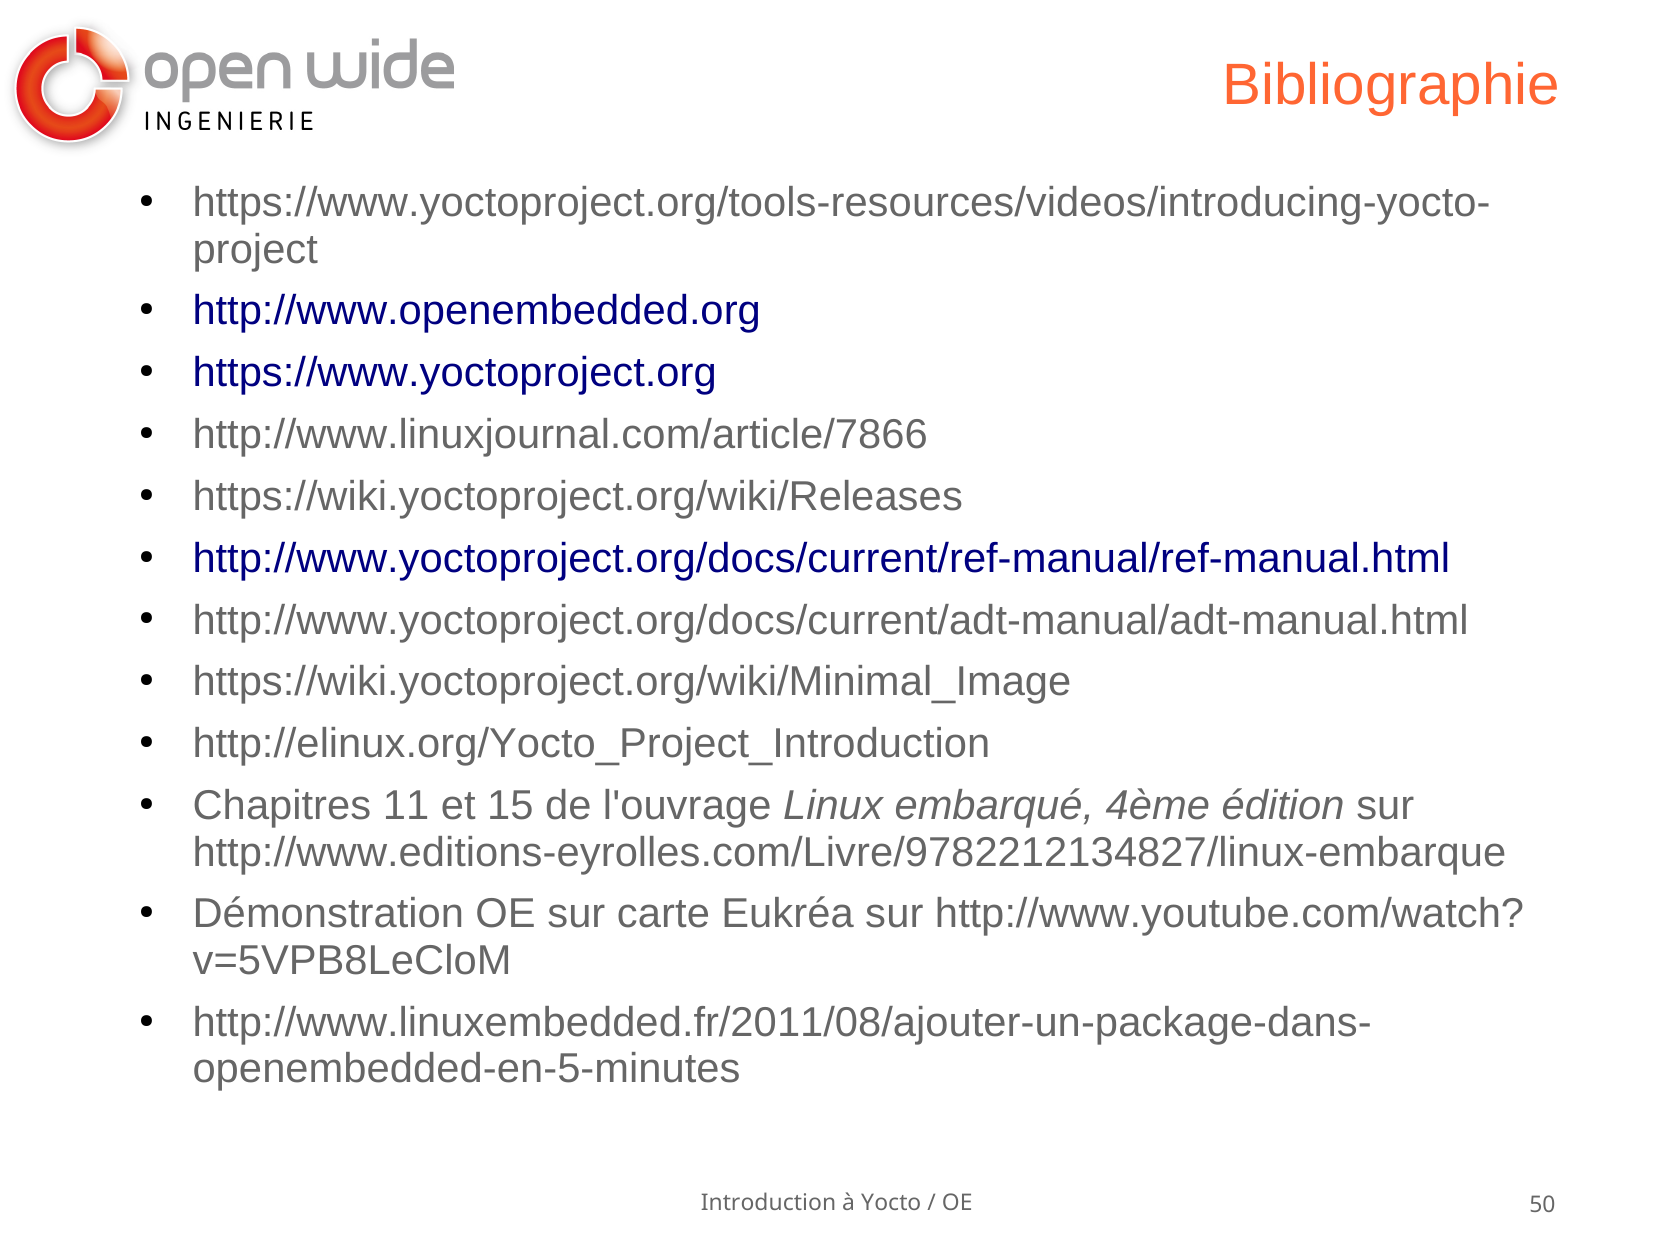

# Bibliographie
https://www.yoctoproject.org/tools-resources/videos/introducing-yocto-project
http://www.openembedded.org
https://www.yoctoproject.org
http://www.linuxjournal.com/article/7866
https://wiki.yoctoproject.org/wiki/Releases
http://www.yoctoproject.org/docs/current/ref-manual/ref-manual.html
http://www.yoctoproject.org/docs/current/adt-manual/adt-manual.html
https://wiki.yoctoproject.org/wiki/Minimal_Image
http://elinux.org/Yocto_Project_Introduction
Chapitres 11 et 15 de l'ouvrage Linux embarqué, 4ème édition sur http://www.editions-eyrolles.com/Livre/9782212134827/linux-embarque
Démonstration OE sur carte Eukréa sur http://www.youtube.com/watch?v=5VPB8LeCloM
http://www.linuxembedded.fr/2011/08/ajouter-un-package-dans-openembedded-en-5-minutes